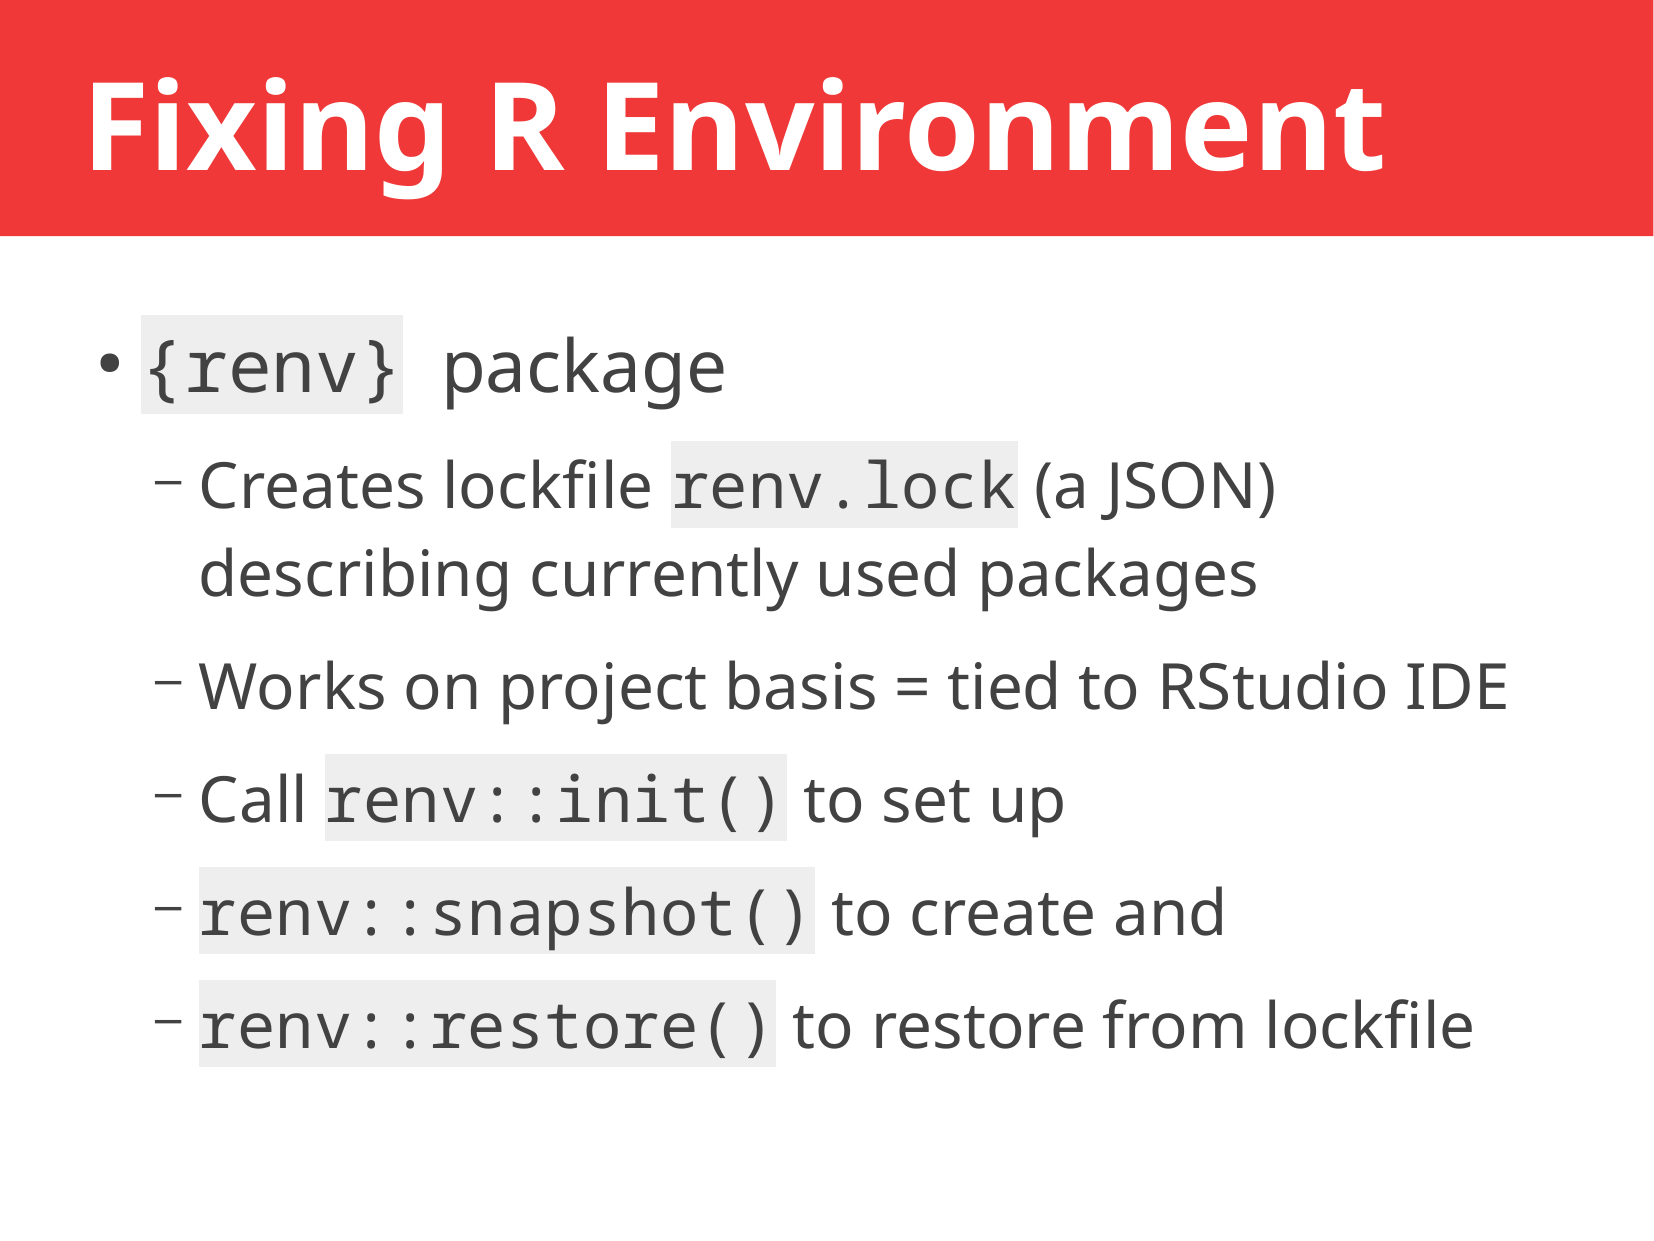

# Fixing R Environment
{renv} package
Creates lockfile renv.lock (a JSON) describing currently used packages
Works on project basis = tied to RStudio IDE
Call renv::init() to set up
renv::snapshot() to create and
renv::restore() to restore from lockfile